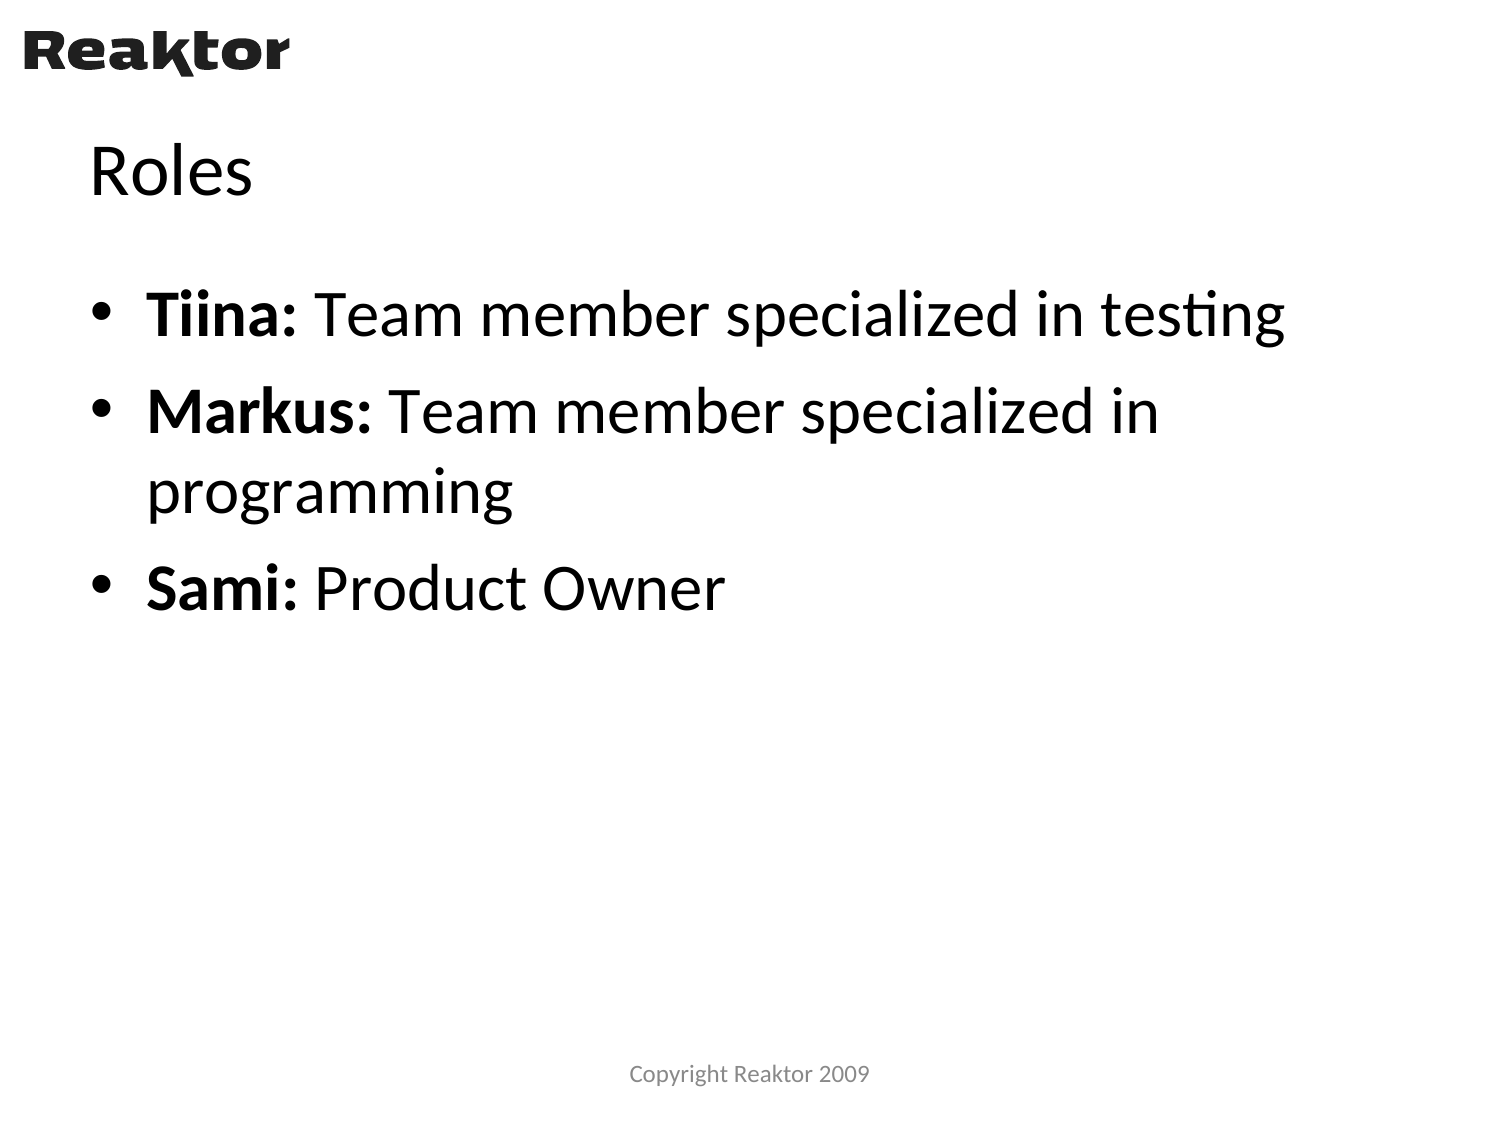

#
Roles
Tiina: Team member specialized in testing
Markus: Team member specialized in programming
Sami: Product Owner
Copyright Reaktor 2009